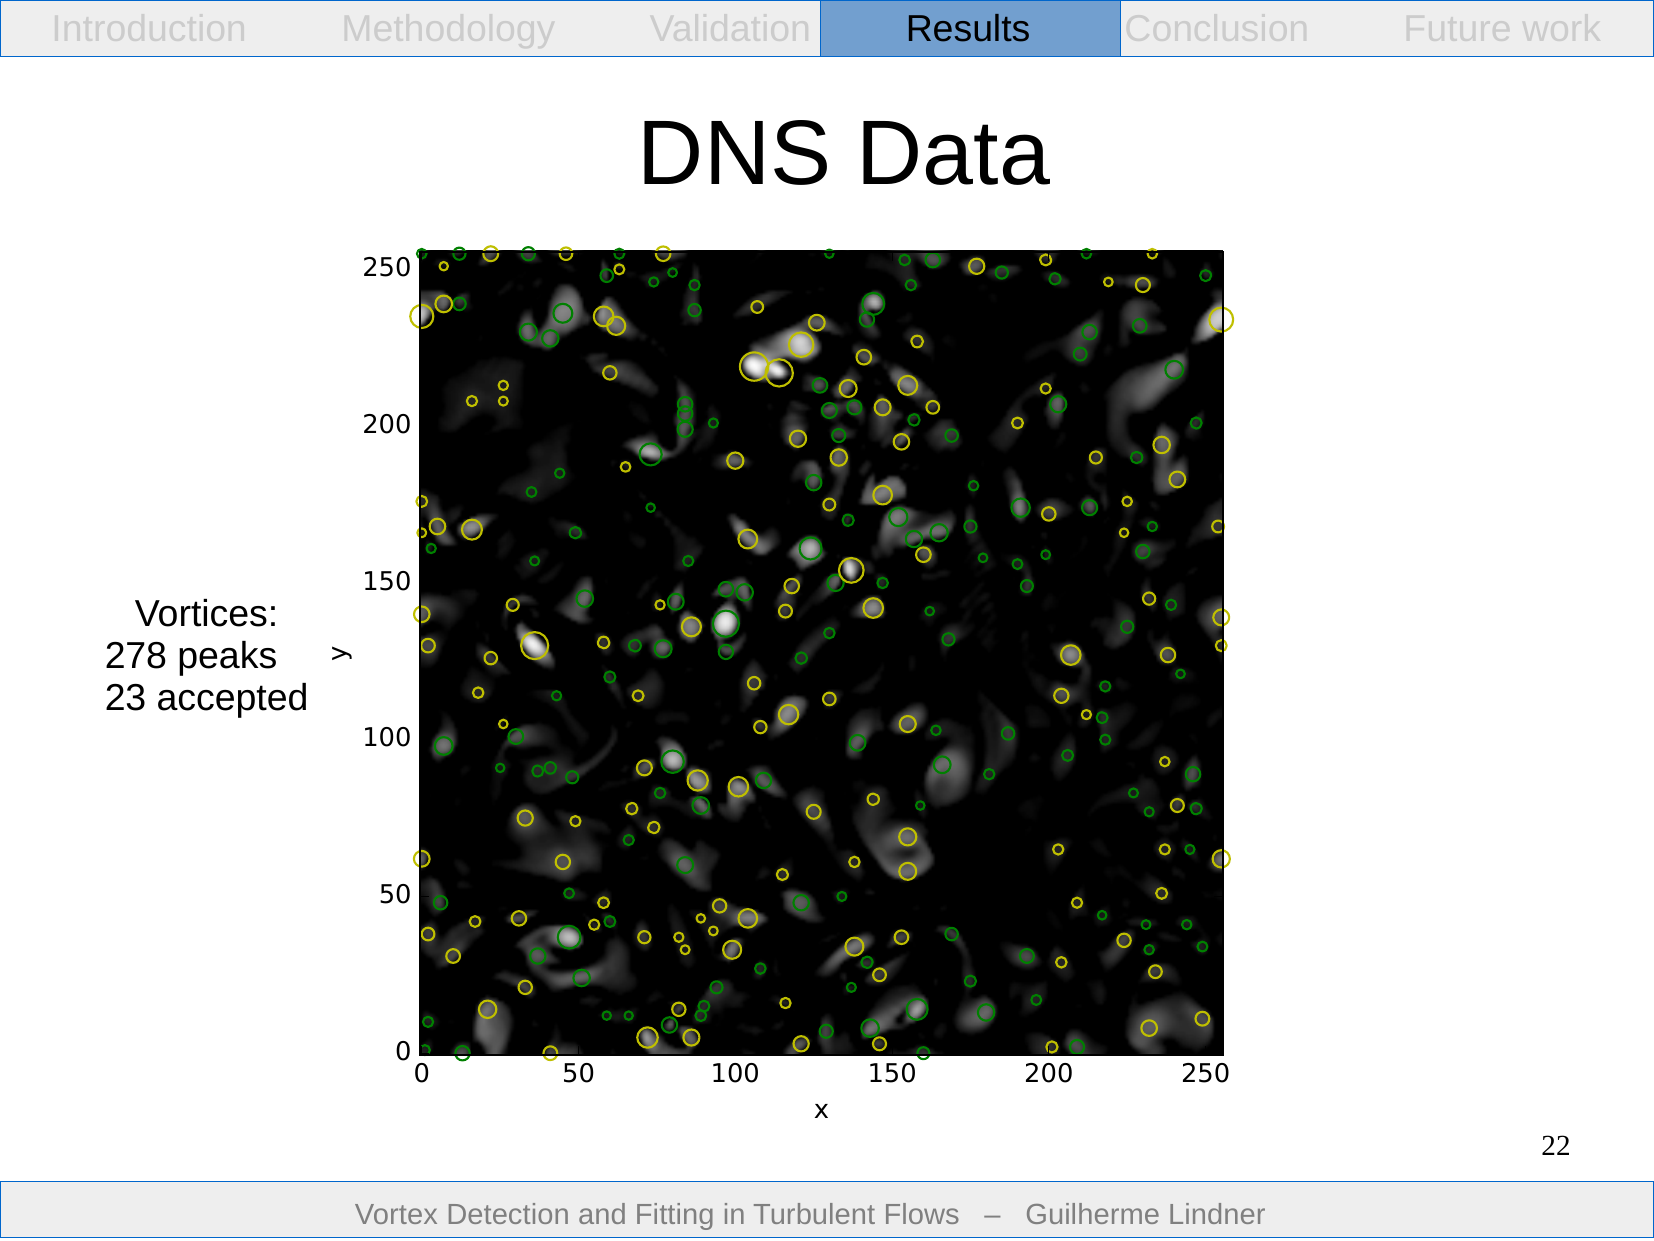

Introduction Methodology Validation Results Conclusion Future work
# DNS Data
Vortices:
278 peaks
23 accepted
22
Vortex Detection and Fitting in Turbulent Flows – Guilherme Lindner